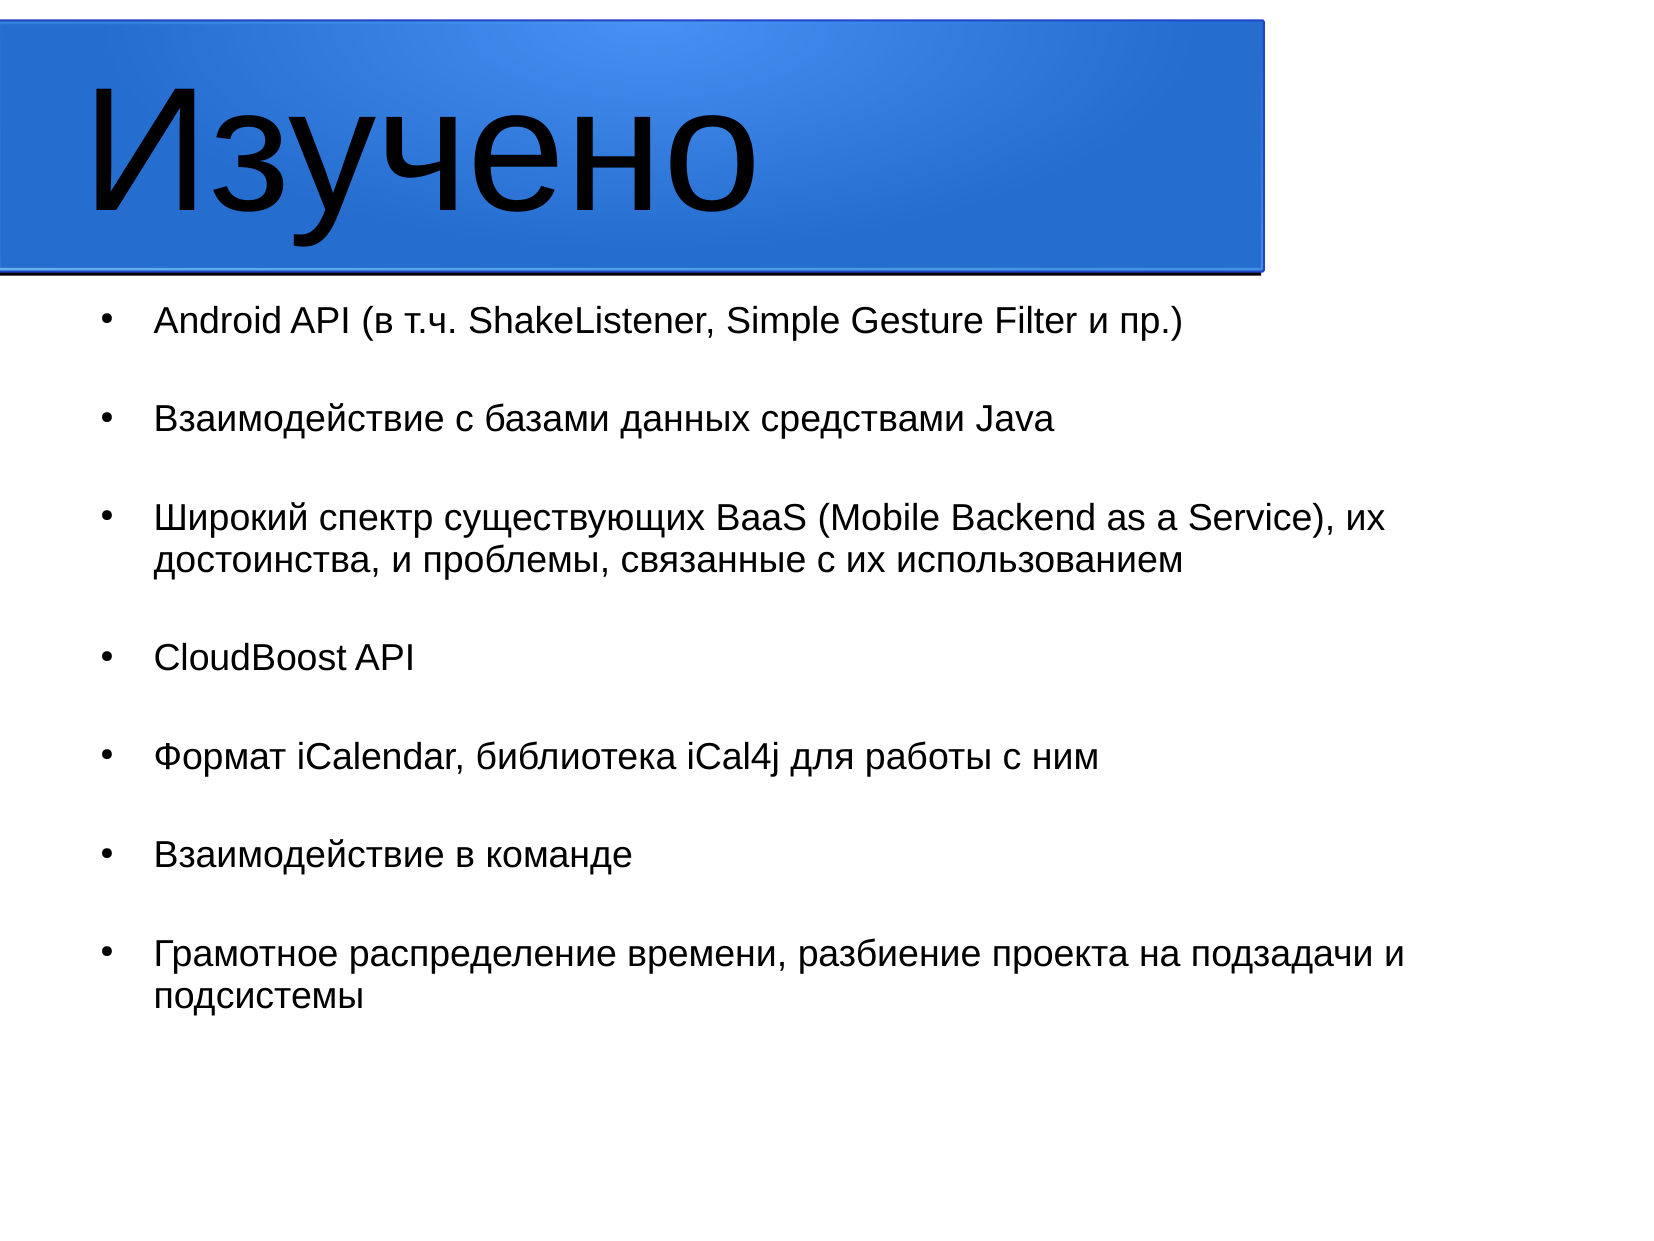

# Изучено
Android API (в т.ч. ShakeListener, Simple Gesture Filter и пр.)
Взаимодействие с базами данных средствами Java
Широкий спектр существующих BaaS (Mobile Backend as a Service), их достоинства, и проблемы, связанные с их использованием
CloudBoost API
Формат iCalendar, библиотека iCal4j для работы с ним
Взаимодействие в команде
Грамотное распределение времени, разбиение проекта на подзадачи и подсистемы